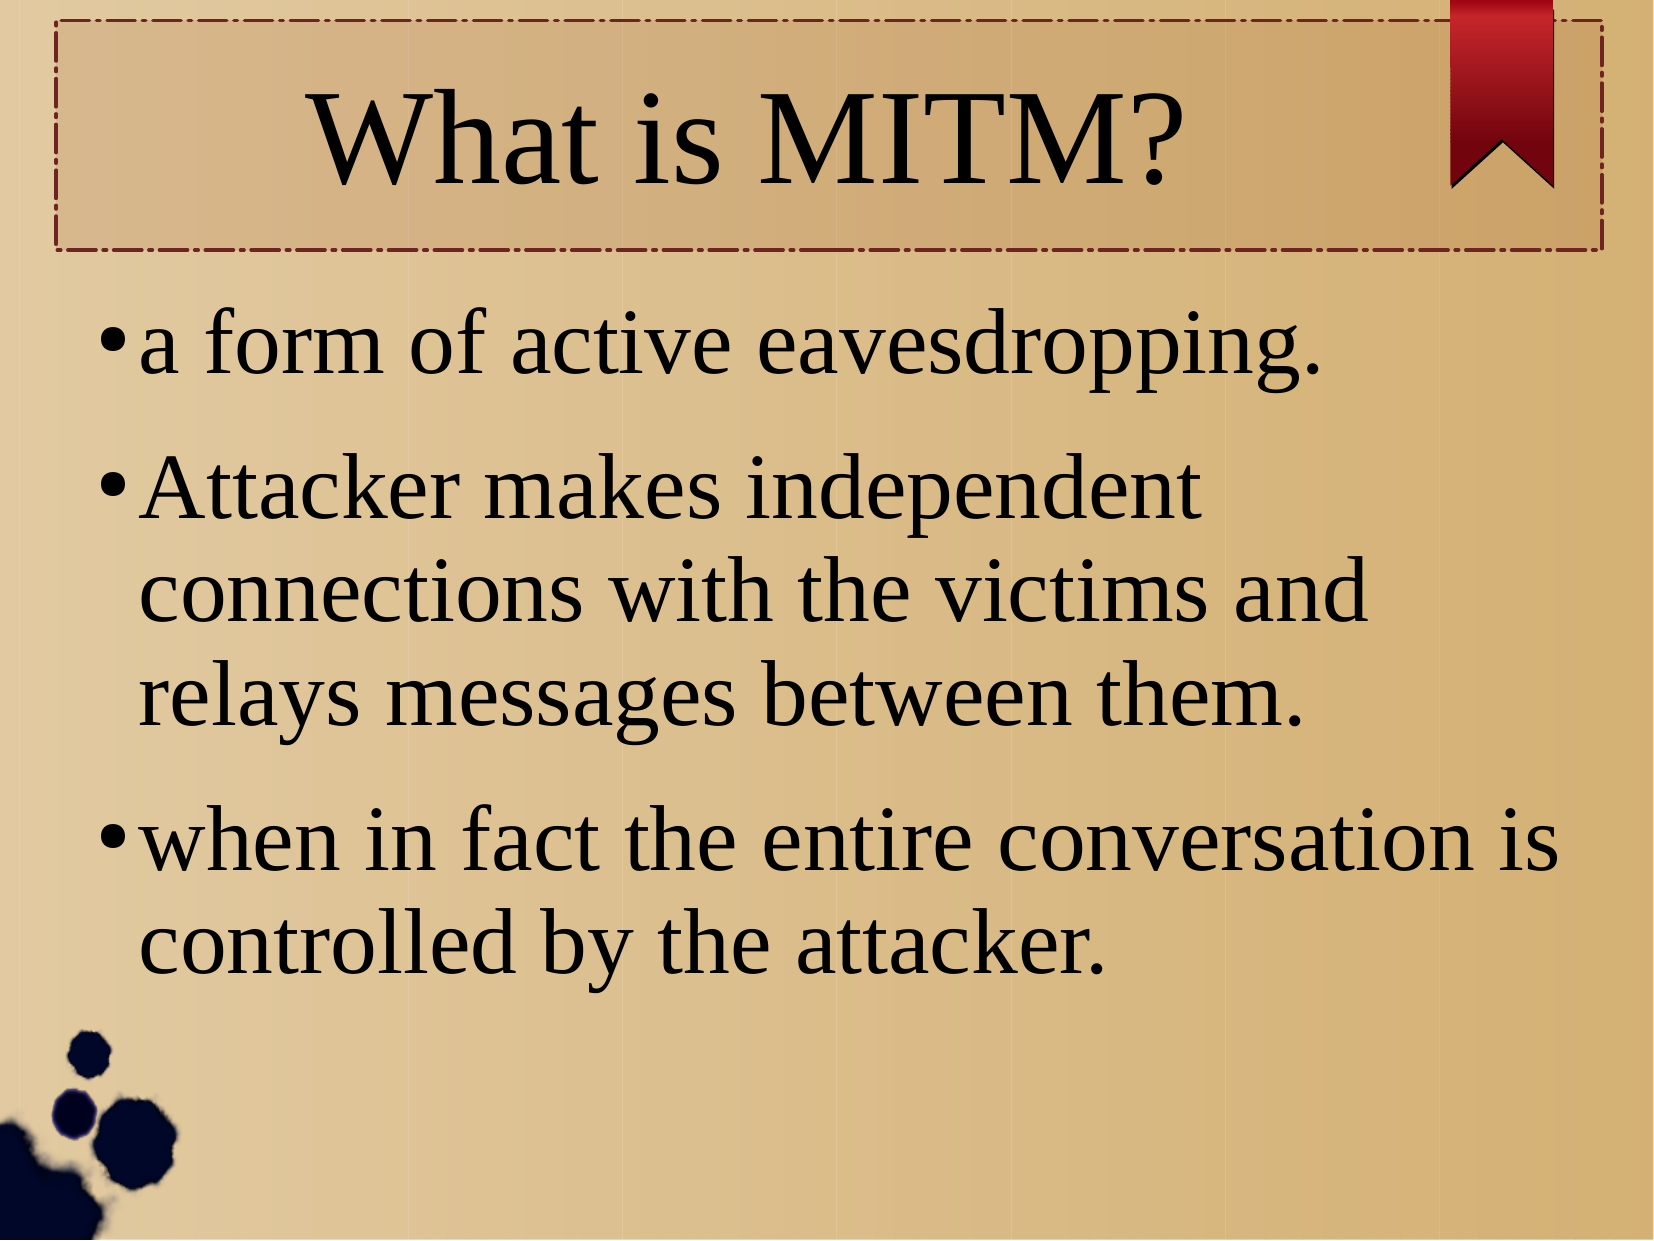

# What is MITM?
a form of active eavesdropping.
Attacker makes independent connections with the victims and relays messages between them.
when in fact the entire conversation is controlled by the attacker.